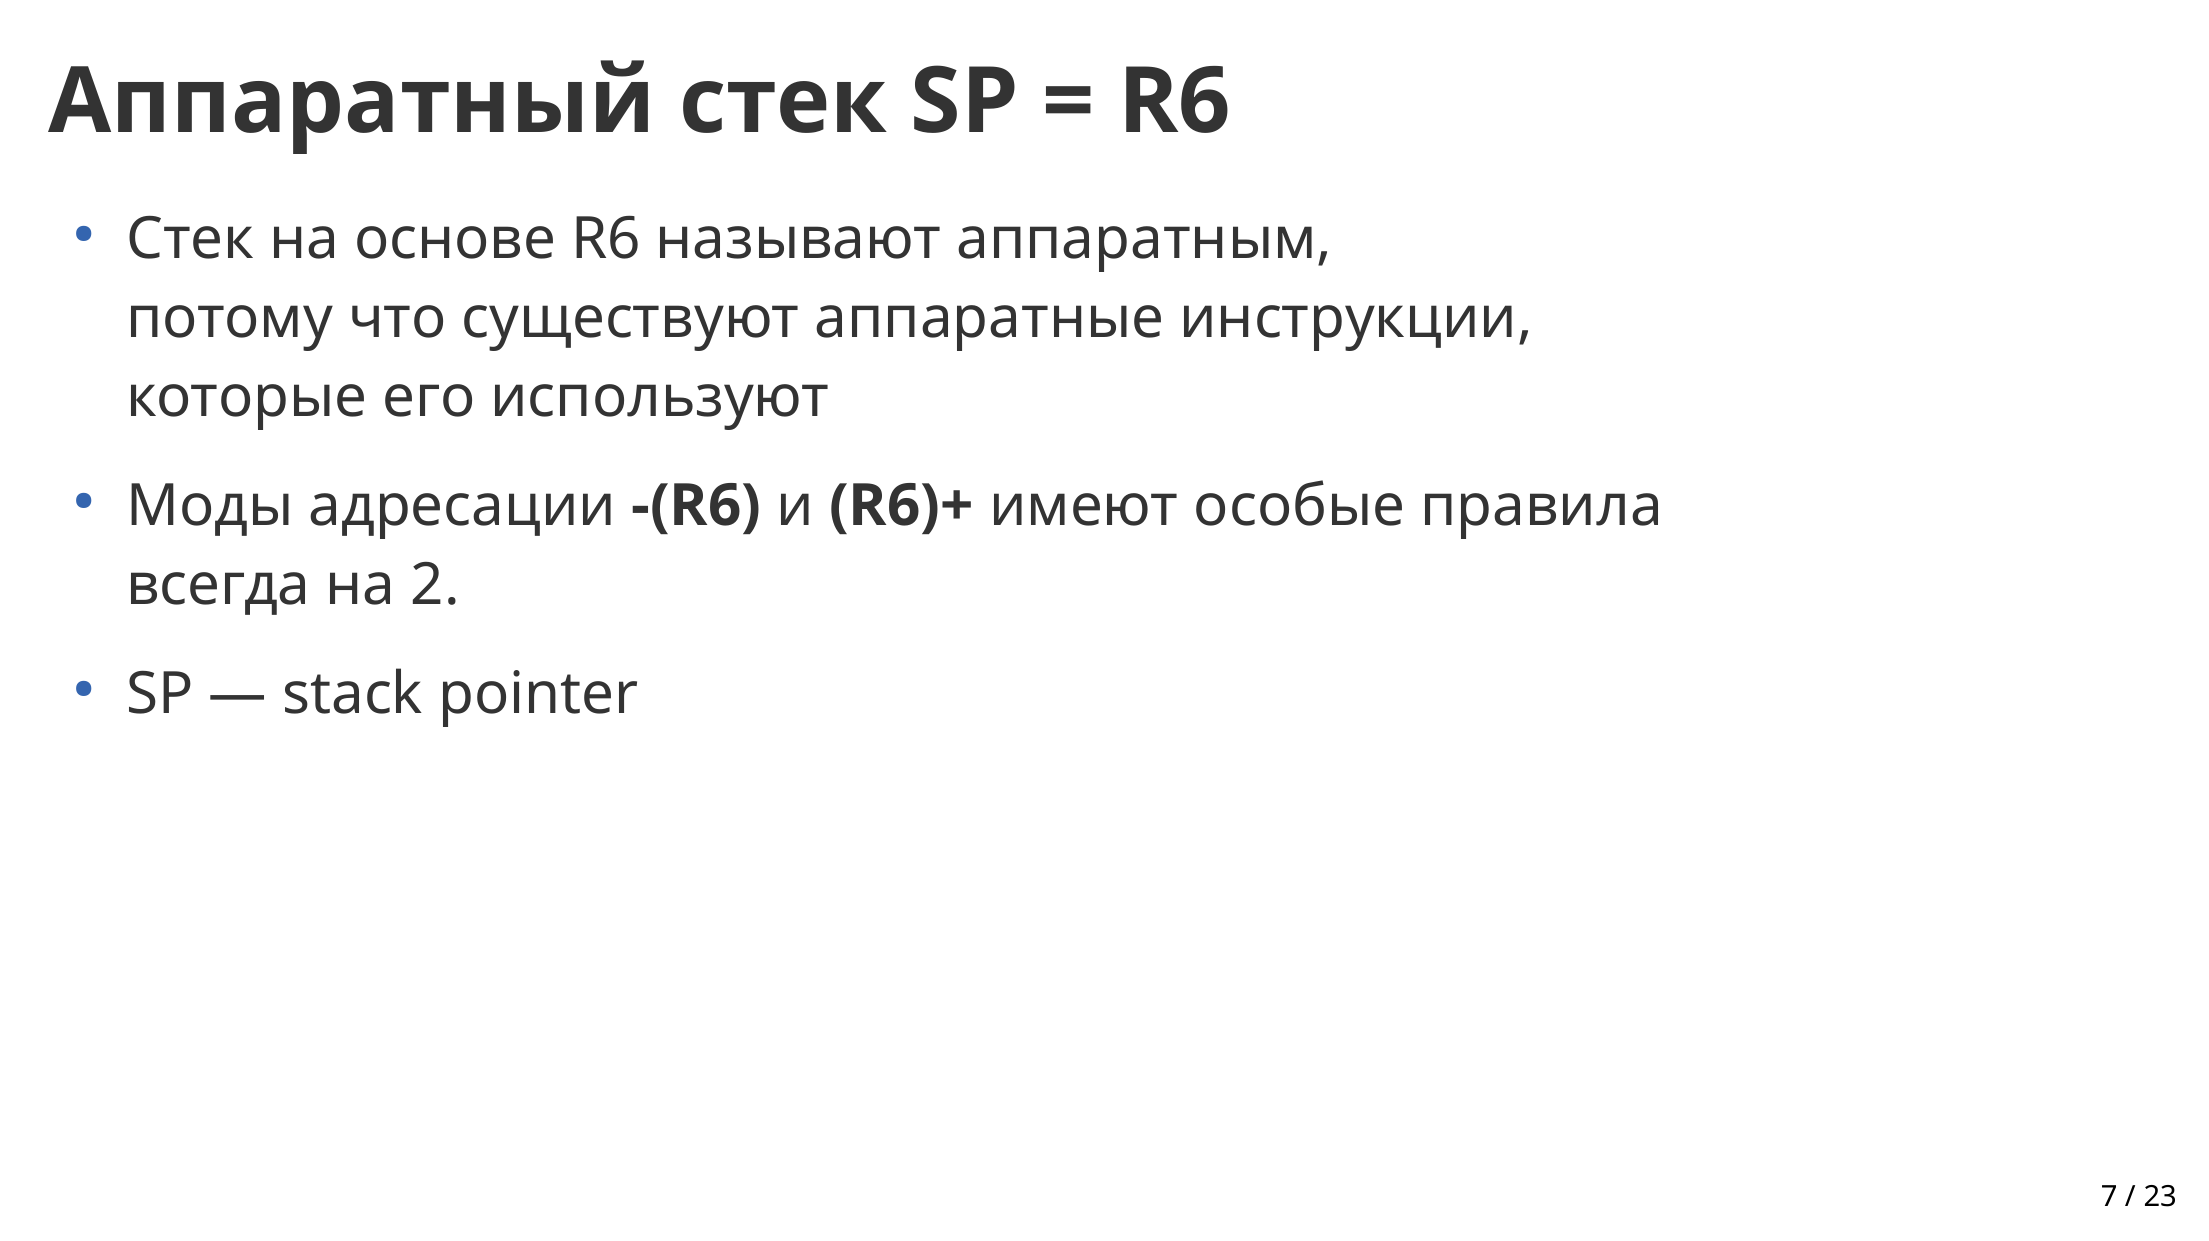

# Аппаратный стек SP = R6
Стек на основе R6 называют аппаратным,
потому что существуют аппаратные инструкции,
которые его используют
Моды адресации -(R6) и (R6)+ имеют особые правила
всегда на 2.
SP — stack pointer
7